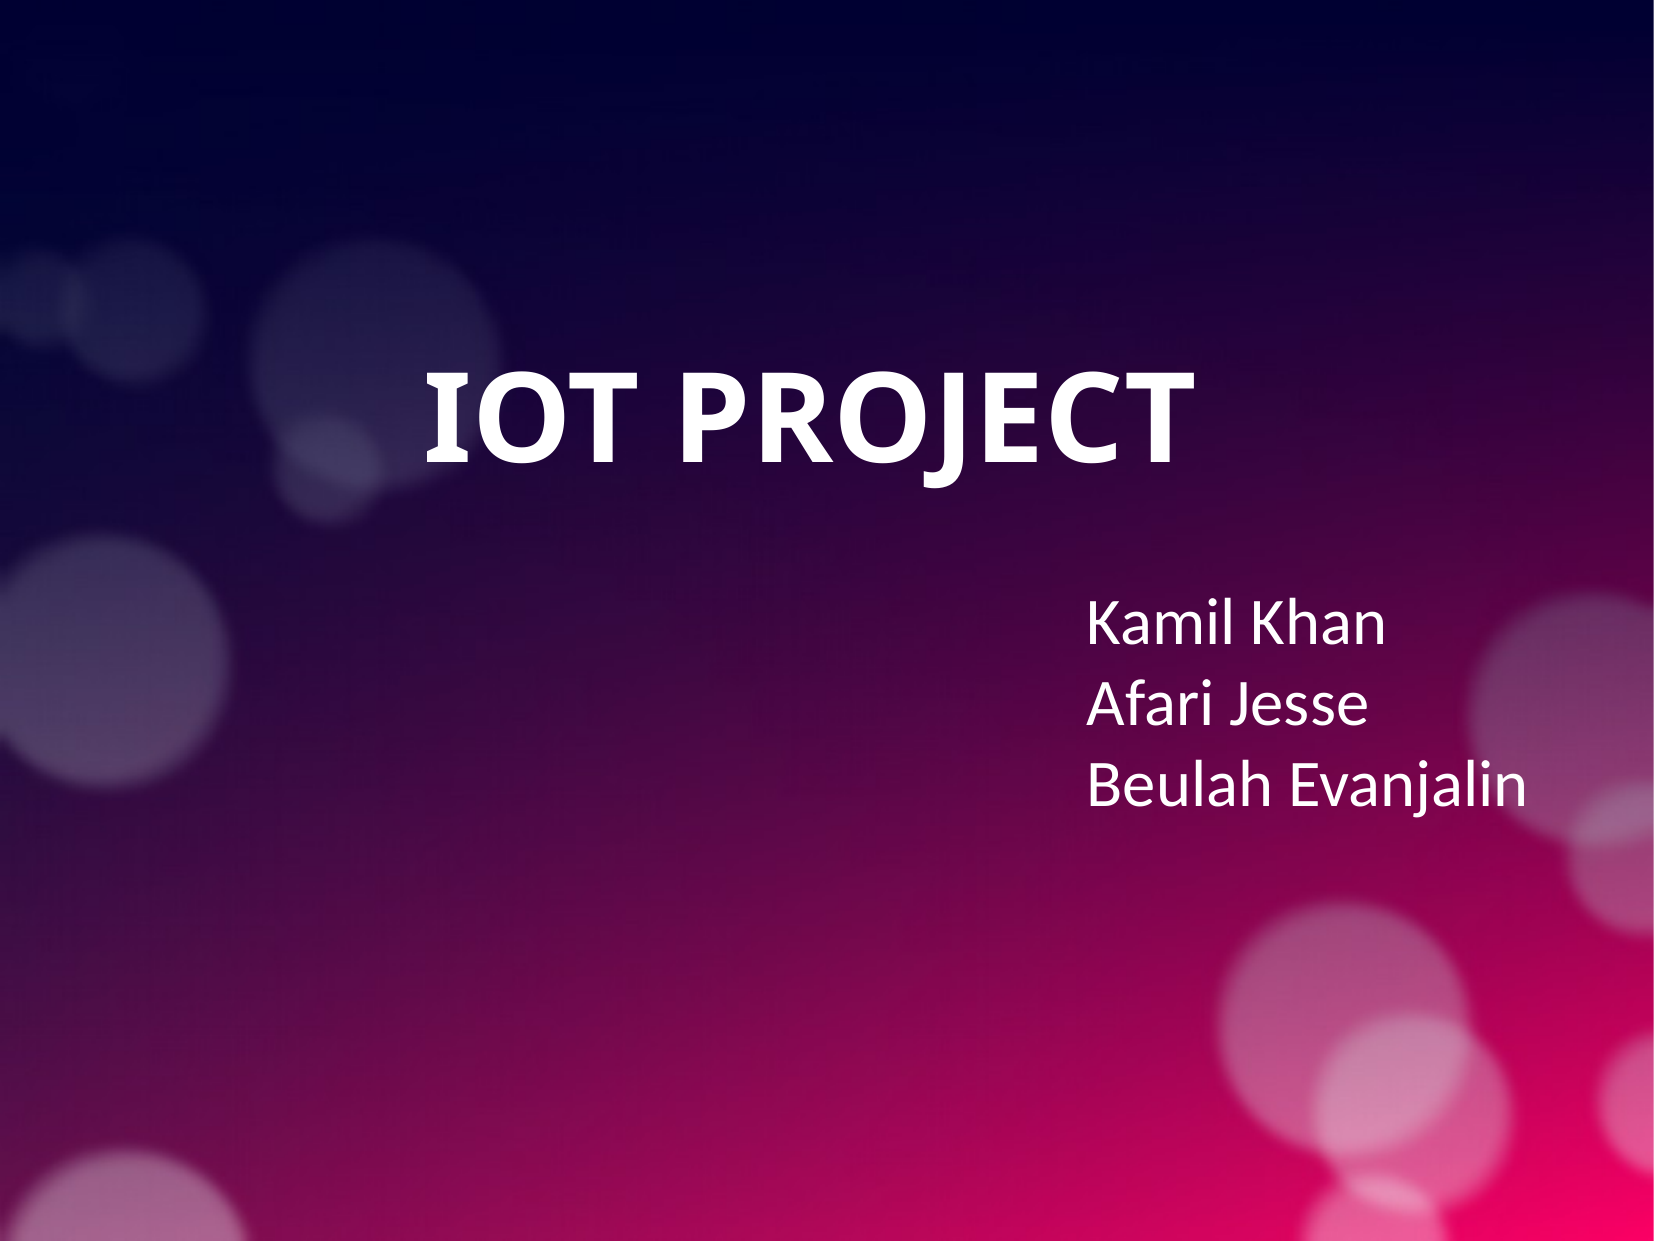

# IOT PROJECT
Kamil Khan
Afari Jesse
Beulah Evanjalin